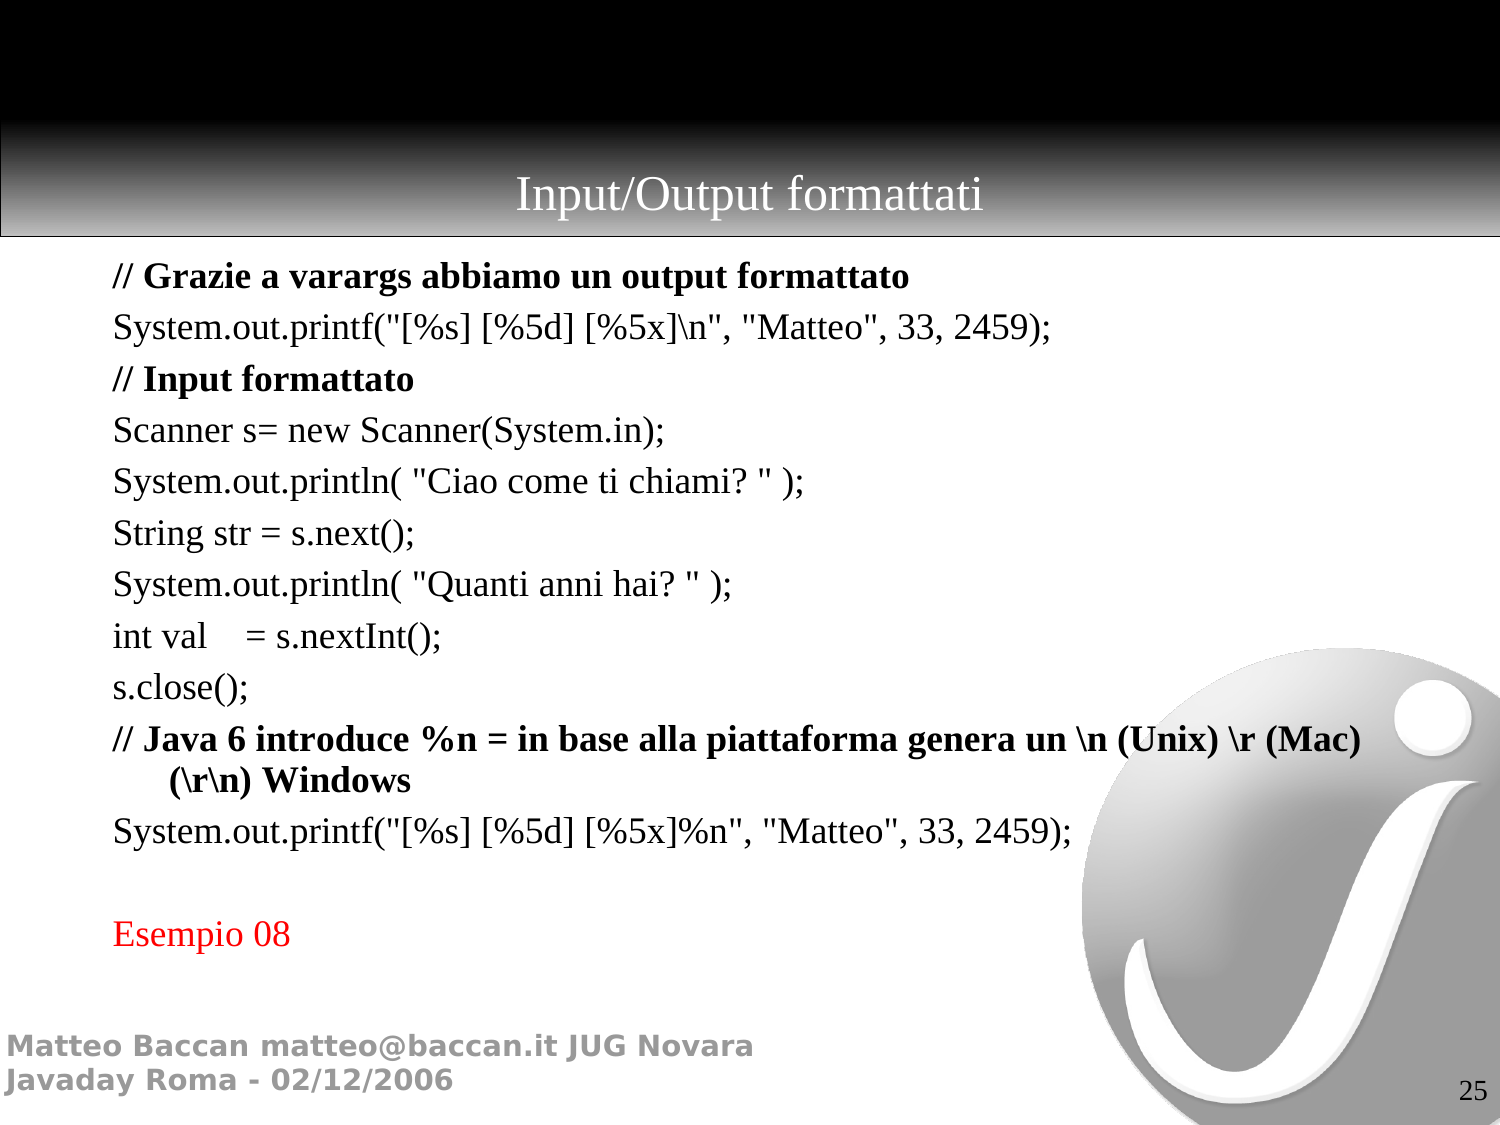

# Input/Output formattati
// Grazie a varargs abbiamo un output formattato
System.out.printf("[%s] [%5d] [%5x]\n", "Matteo", 33, 2459);
// Input formattato
Scanner s= new Scanner(System.in);
System.out.println( "Ciao come ti chiami? " );
String str = s.next();
System.out.println( "Quanti anni hai? " );
int val = s.nextInt();
s.close();
// Java 6 introduce %n = in base alla piattaforma genera un \n (Unix) \r (Mac) (\r\n) Windows
System.out.printf("[%s] [%5d] [%5x]%n", "Matteo", 33, 2459);
Esempio 08